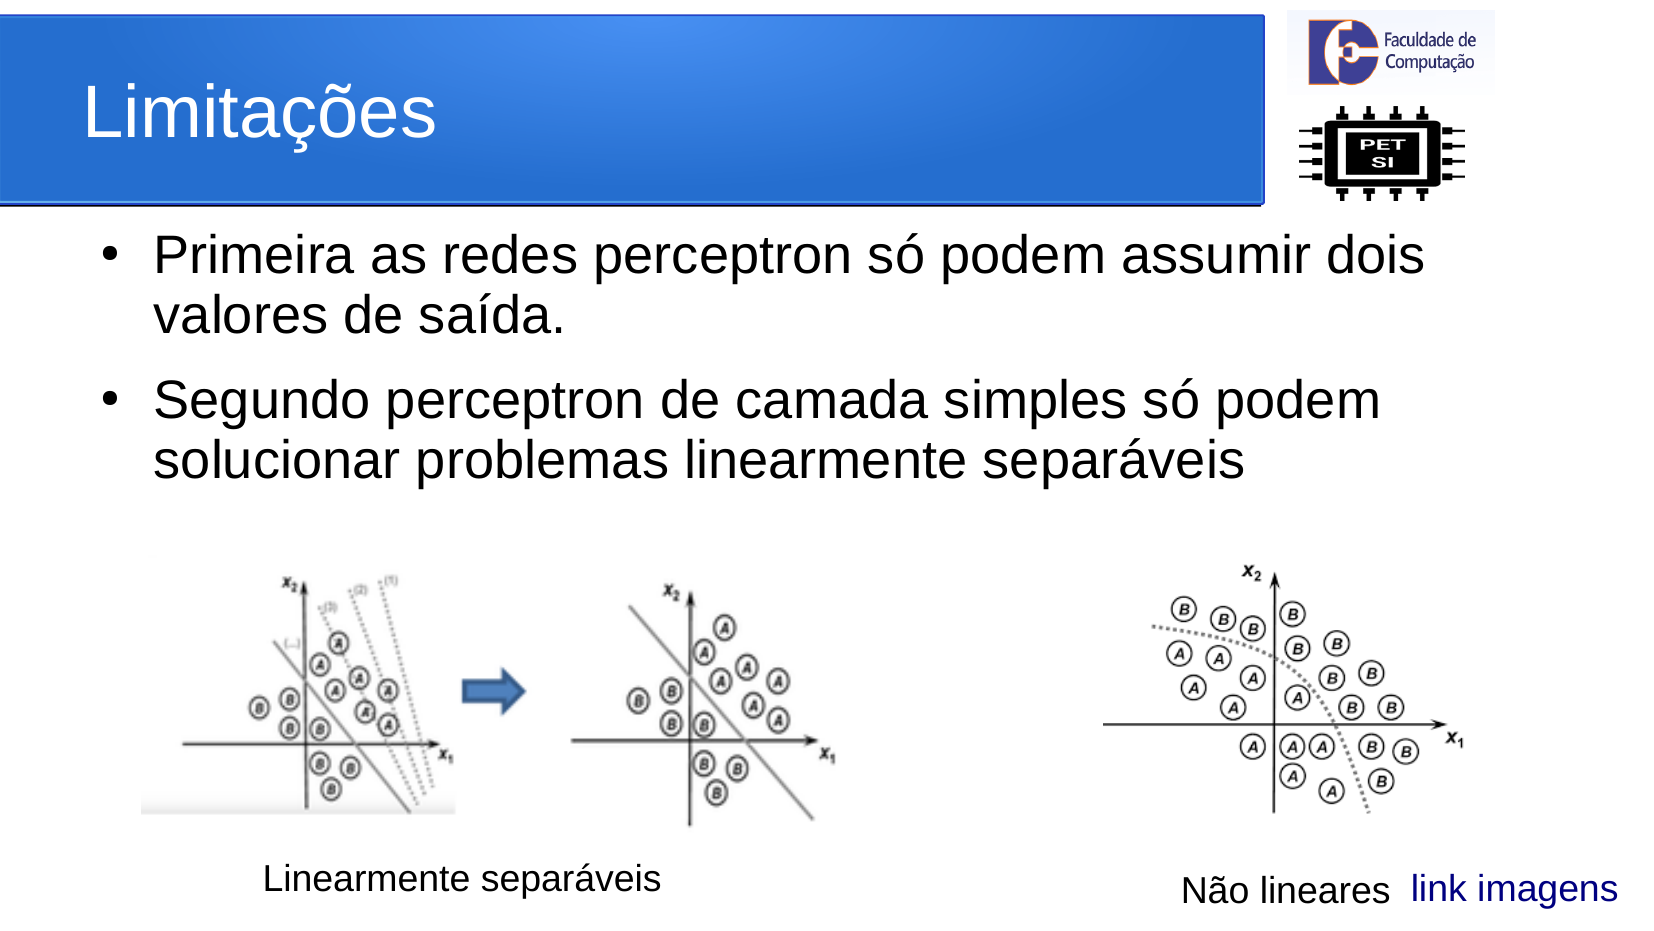

# Limitações
Primeira as redes perceptron só podem assumir dois valores de saída.
Segundo perceptron de camada simples só podem solucionar problemas linearmente separáveis
Linearmente separáveis
link imagens
Não lineares